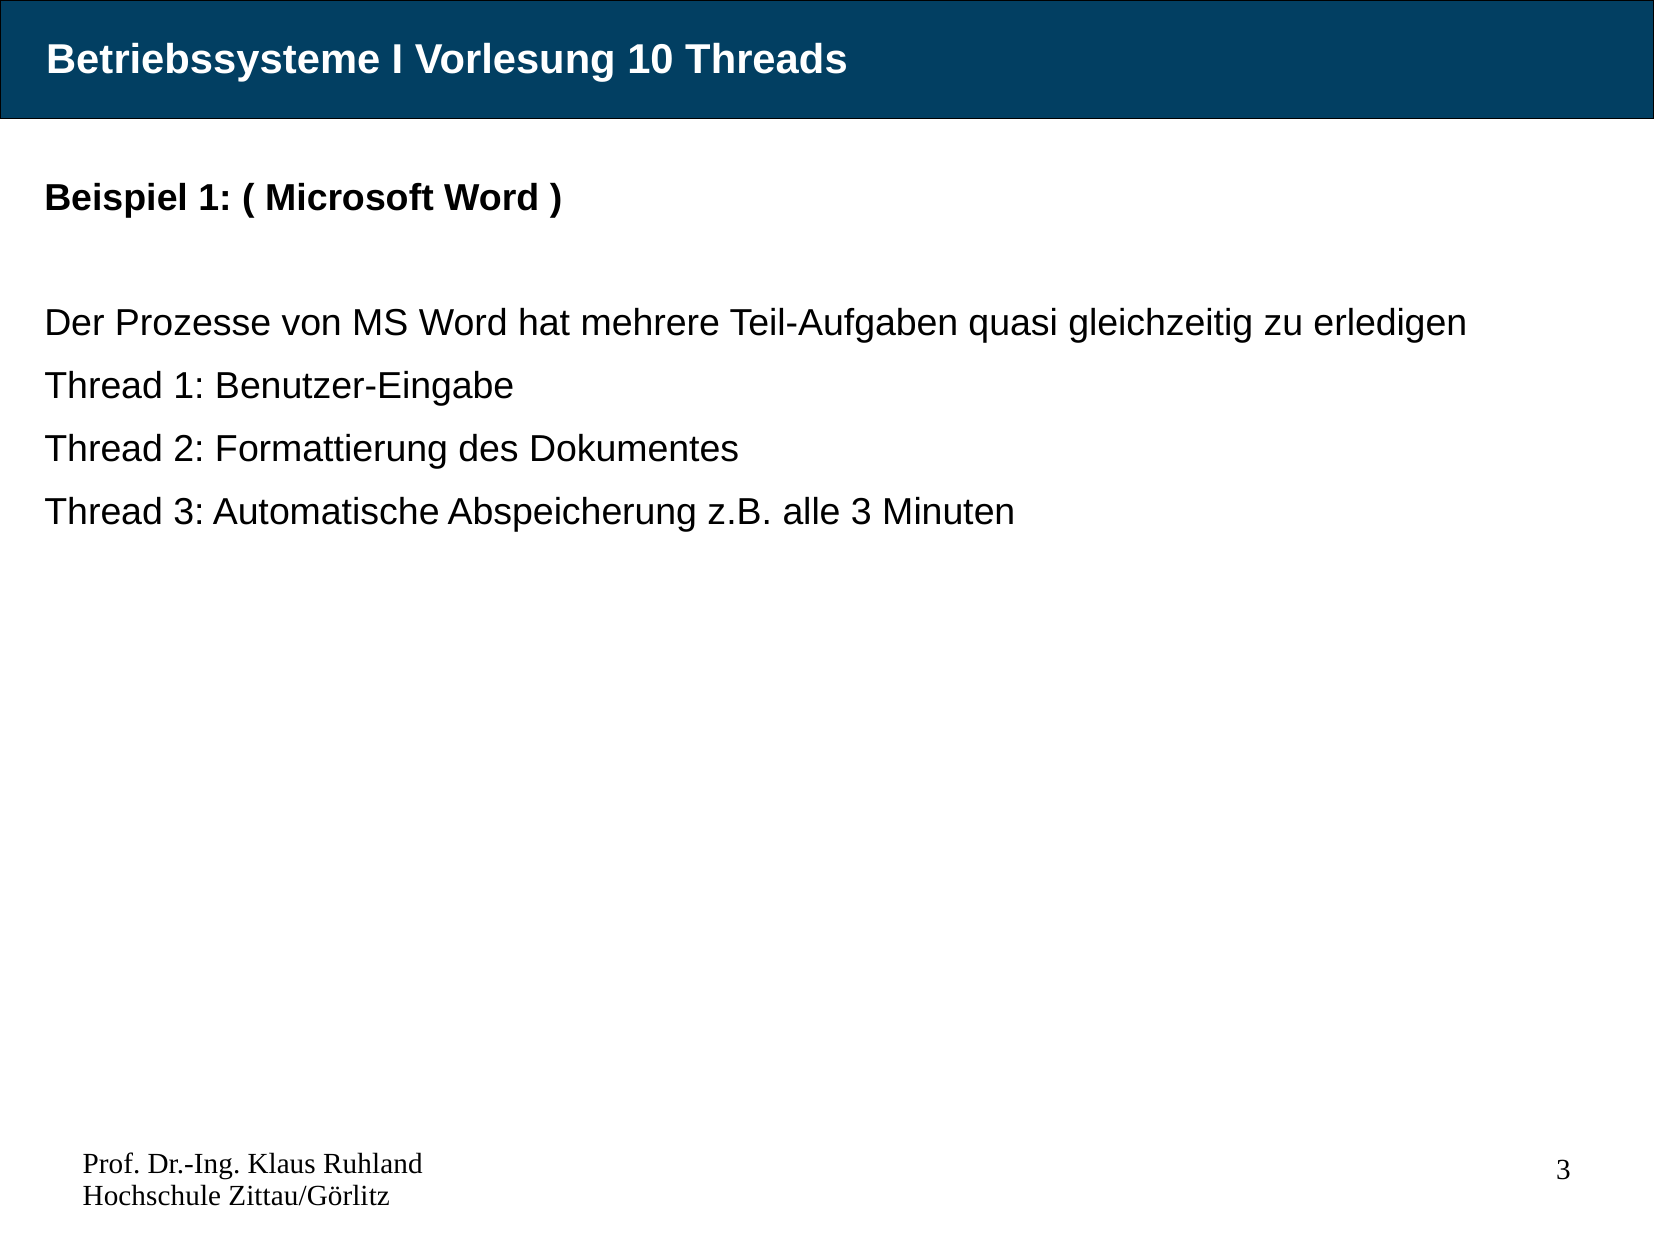

Beispiel 1: ( Microsoft Word )
Der Prozesse von MS Word hat mehrere Teil-Aufgaben quasi gleichzeitig zu erledigen
Thread 1: Benutzer-Eingabe
Thread 2: Formattierung des Dokumentes
Thread 3: Automatische Abspeicherung z.B. alle 3 Minuten
3